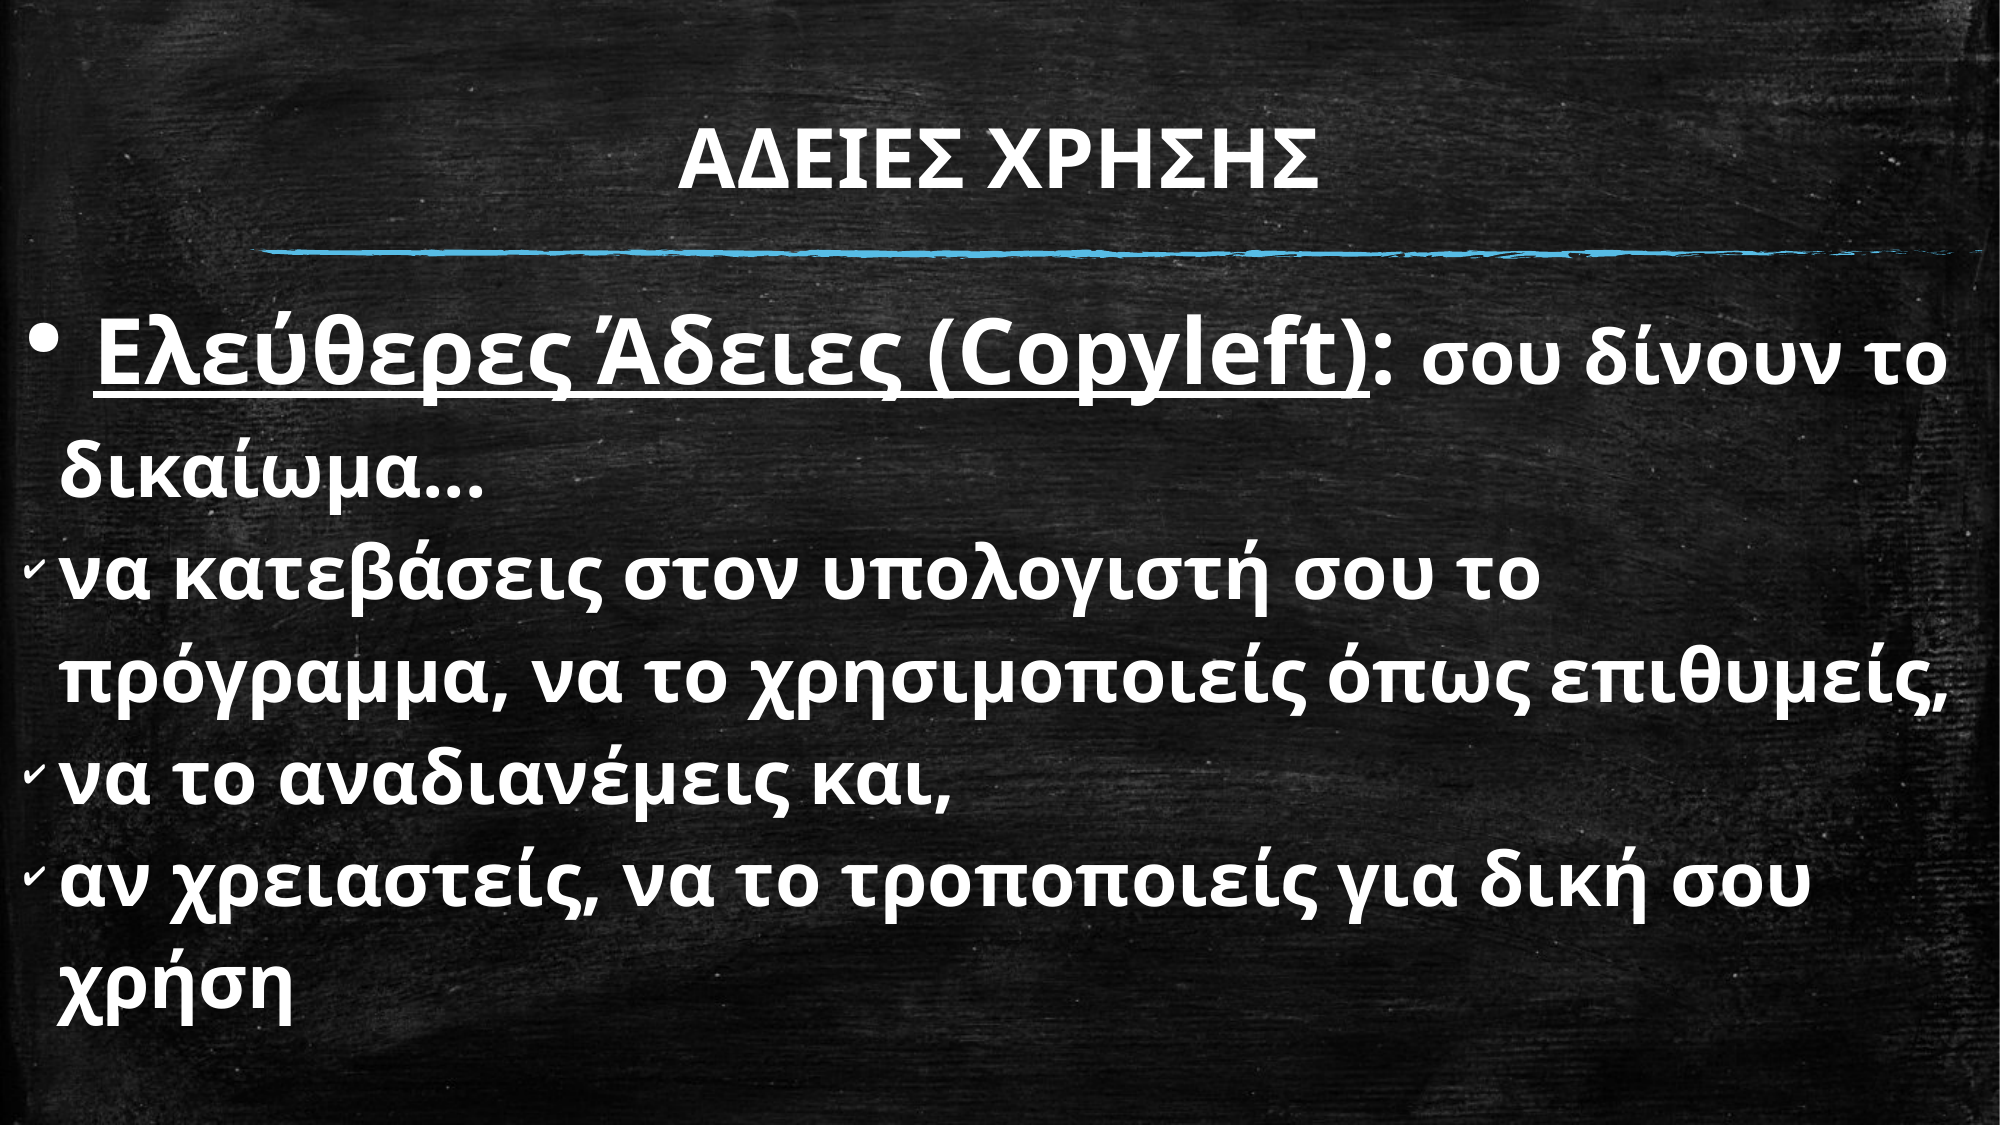

# ΑΔΕΙΕΣ ΧΡΗΣΗΣ
 Ελεύθερες Άδειες (Copyleft): σου δίνουν το δικαίωμα...
να κατεβάσεις στον υπολογιστή σου το πρόγραμμα, να το χρησιμοποιείς όπως επιθυμείς,
να το αναδιανέμεις και,
αν χρειαστείς, να το τροποποιείς για δική σου χρήση